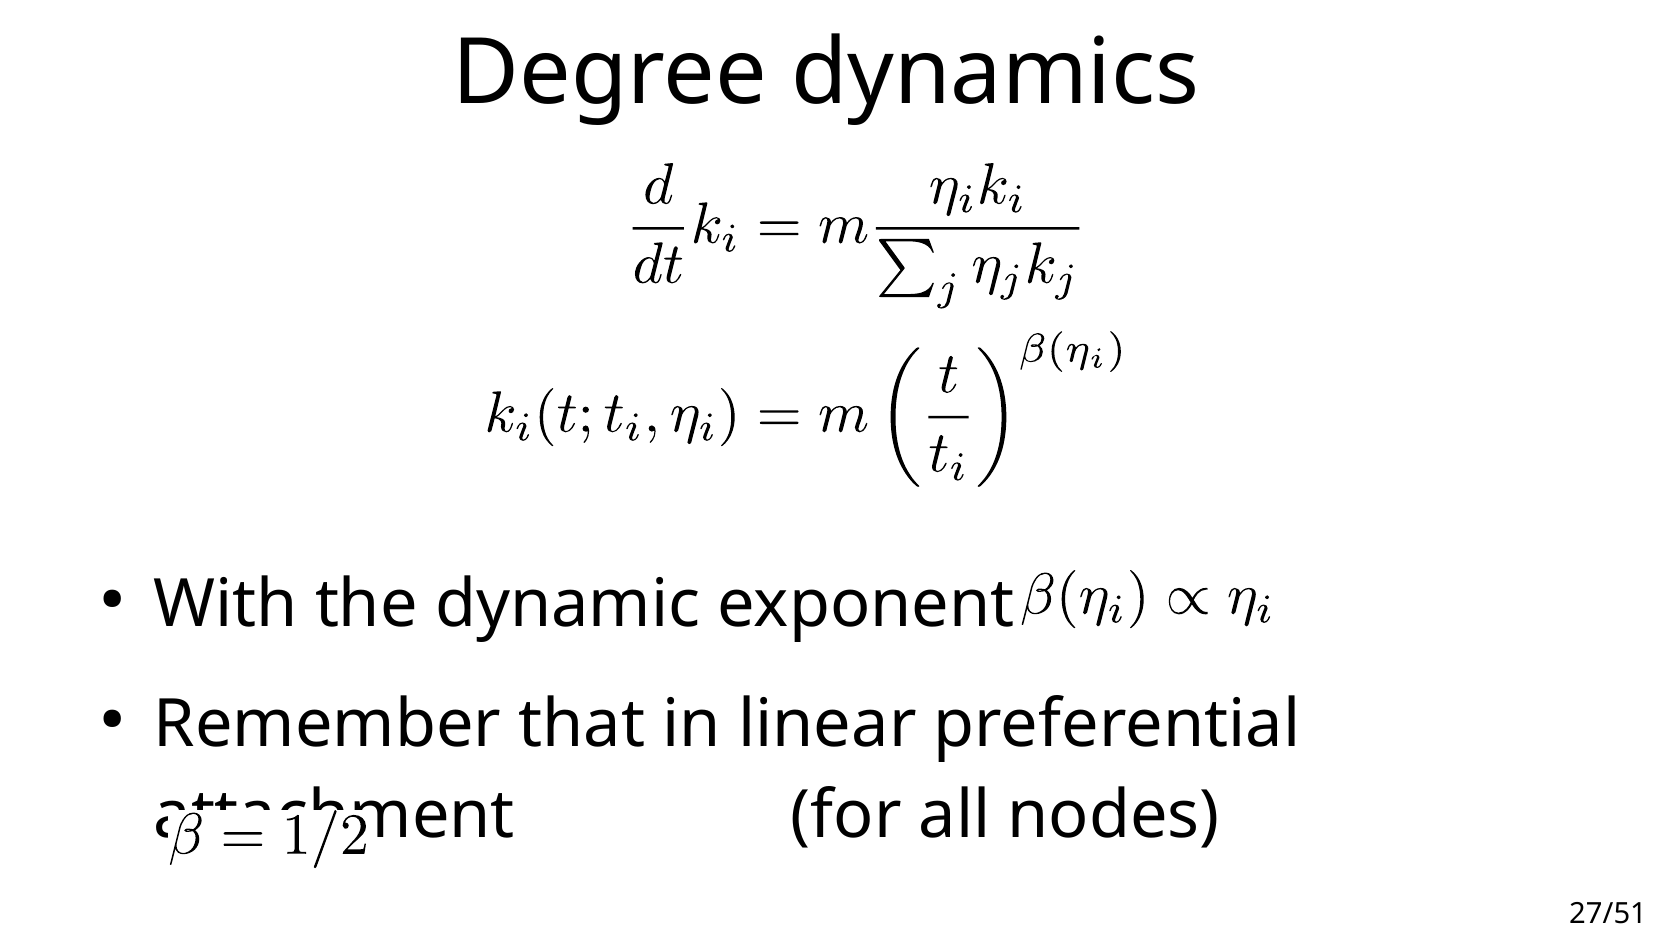

# Degree dynamics
With the dynamic exponent
Remember that in linear preferential attachment (for all nodes)
27